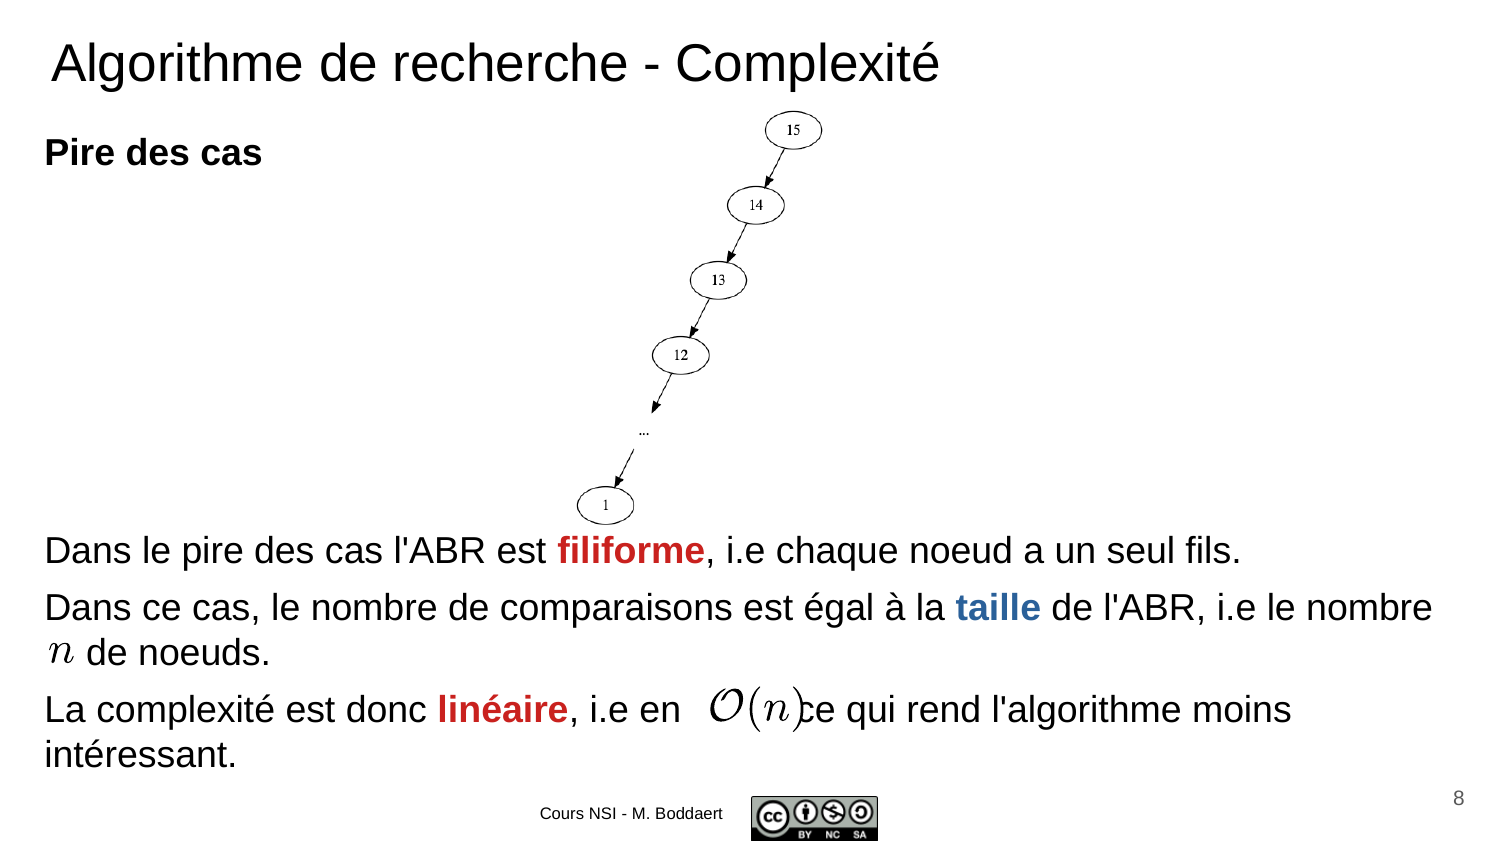

# Algorithme de recherche - Complexité
Pire des cas
Dans le pire des cas l'ABR est filiforme, i.e chaque noeud a un seul fils.
Dans ce cas, le nombre de comparaisons est égal à la taille de l'ABR, i.e le nombre de noeuds.
La complexité est donc linéaire, i.e en , ce qui rend l'algorithme moins intéressant.